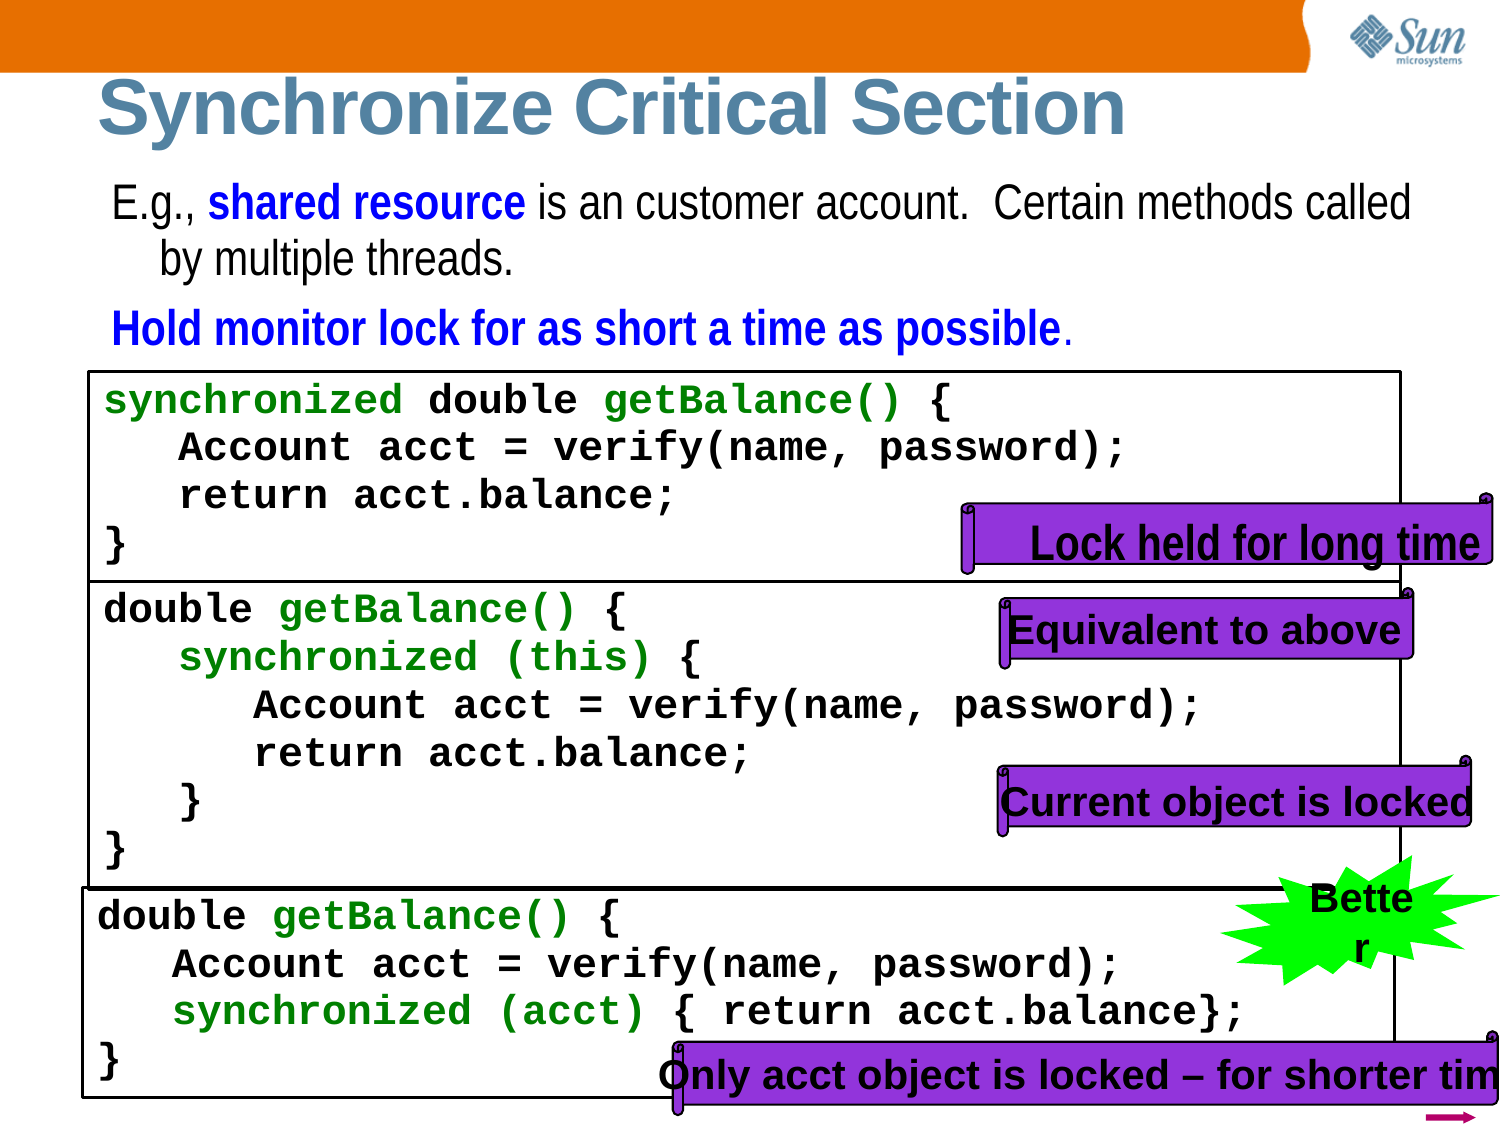

# Synchronize Critical Section
E.g., shared resource is an customer account. Certain methods called by multiple threads.
Hold monitor lock for as short a time as possible.
synchronized double getBalance() {
	Account acct = verify(name, password);
	return acct.balance;
}
Lock held for long time
double getBalance() {
	synchronized (this) {
		Account acct = verify(name, password);
		return acct.balance;
	}
}
Equivalent to above
Current object is locked
Better
double getBalance() {
	Account acct = verify(name, password);
	synchronized (acct) { return acct.balance};
}
Only acct object is locked – for shorter time